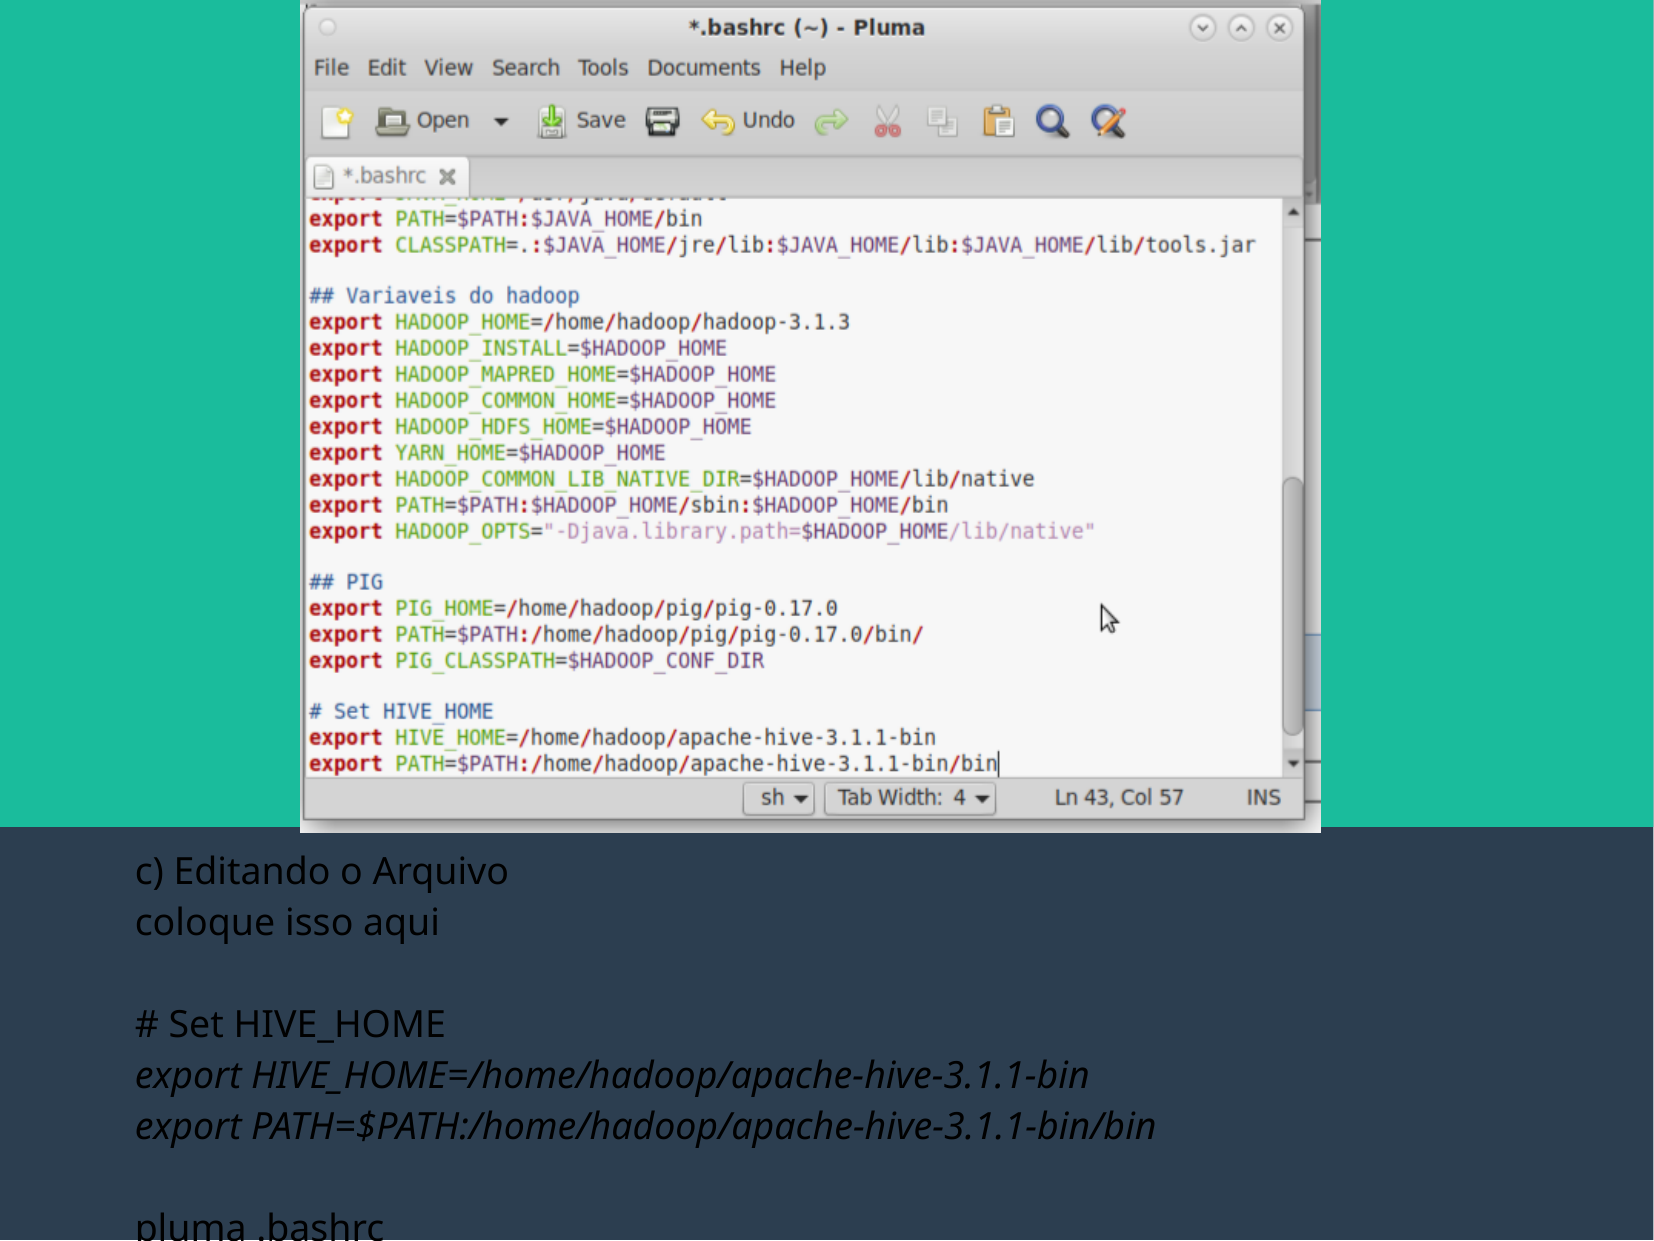

c) Editando o Arquivo
coloque isso aqui
# Set HIVE_HOME
export HIVE_HOME=/home/hadoop/apache-hive-3.1.1-bin
export PATH=$PATH:/home/hadoop/apache-hive-3.1.1-bin/bin
pluma .bashrc